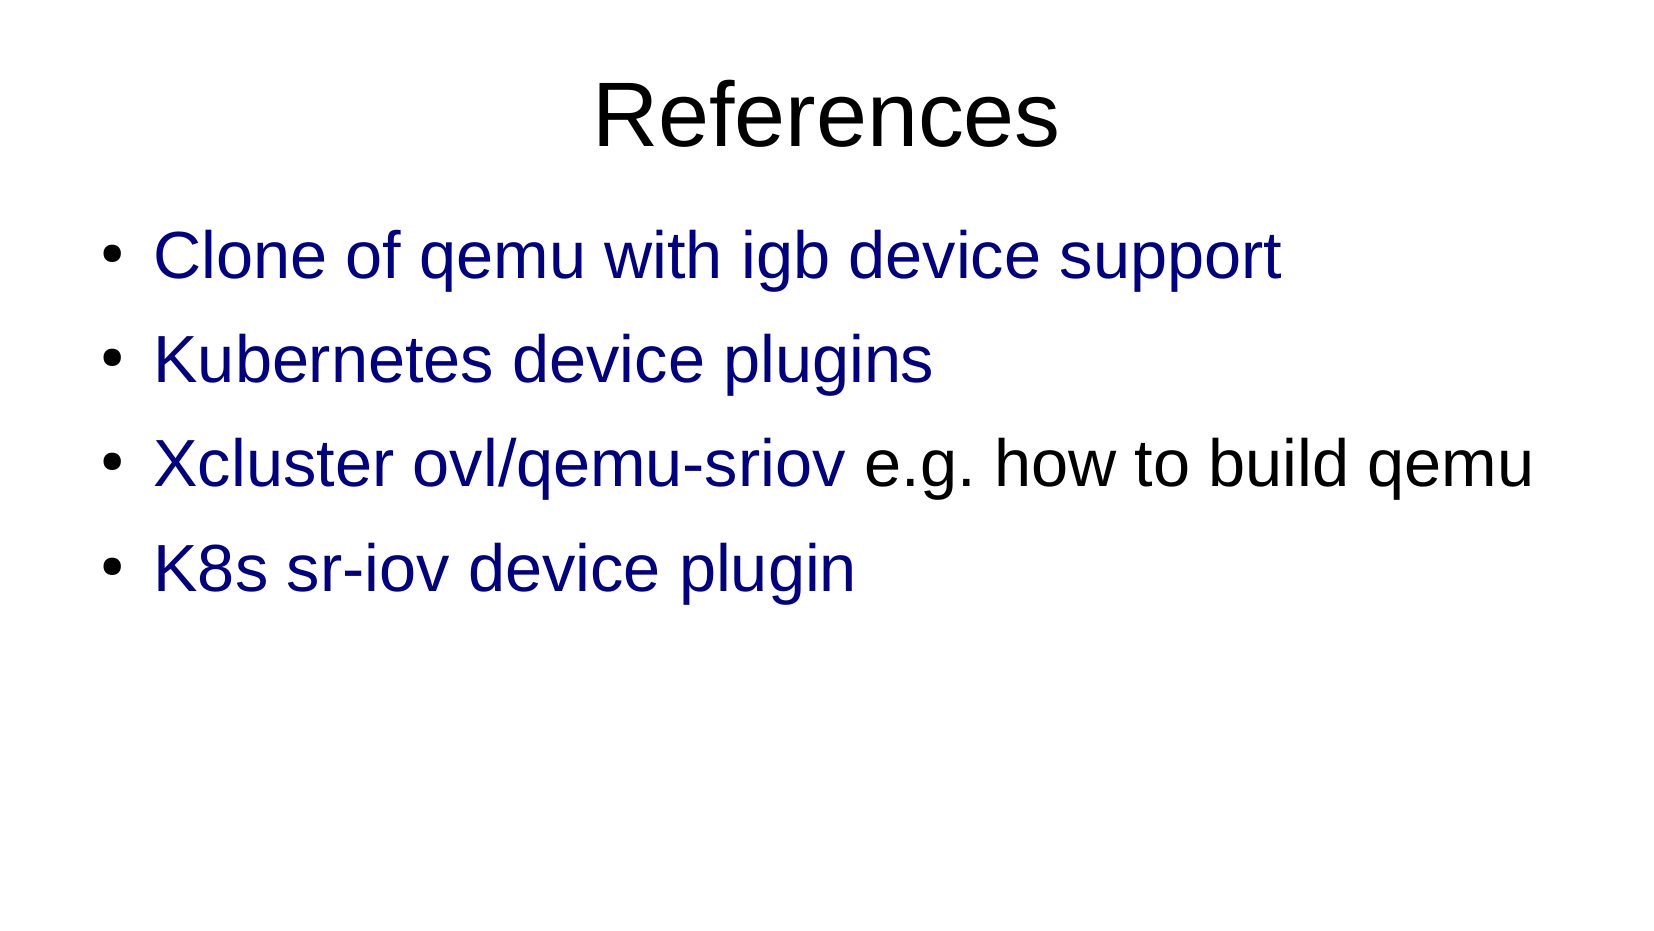

# References
Clone of qemu with igb device support
Kubernetes device plugins
Xcluster ovl/qemu-sriov e.g. how to build qemu
K8s sr-iov device plugin